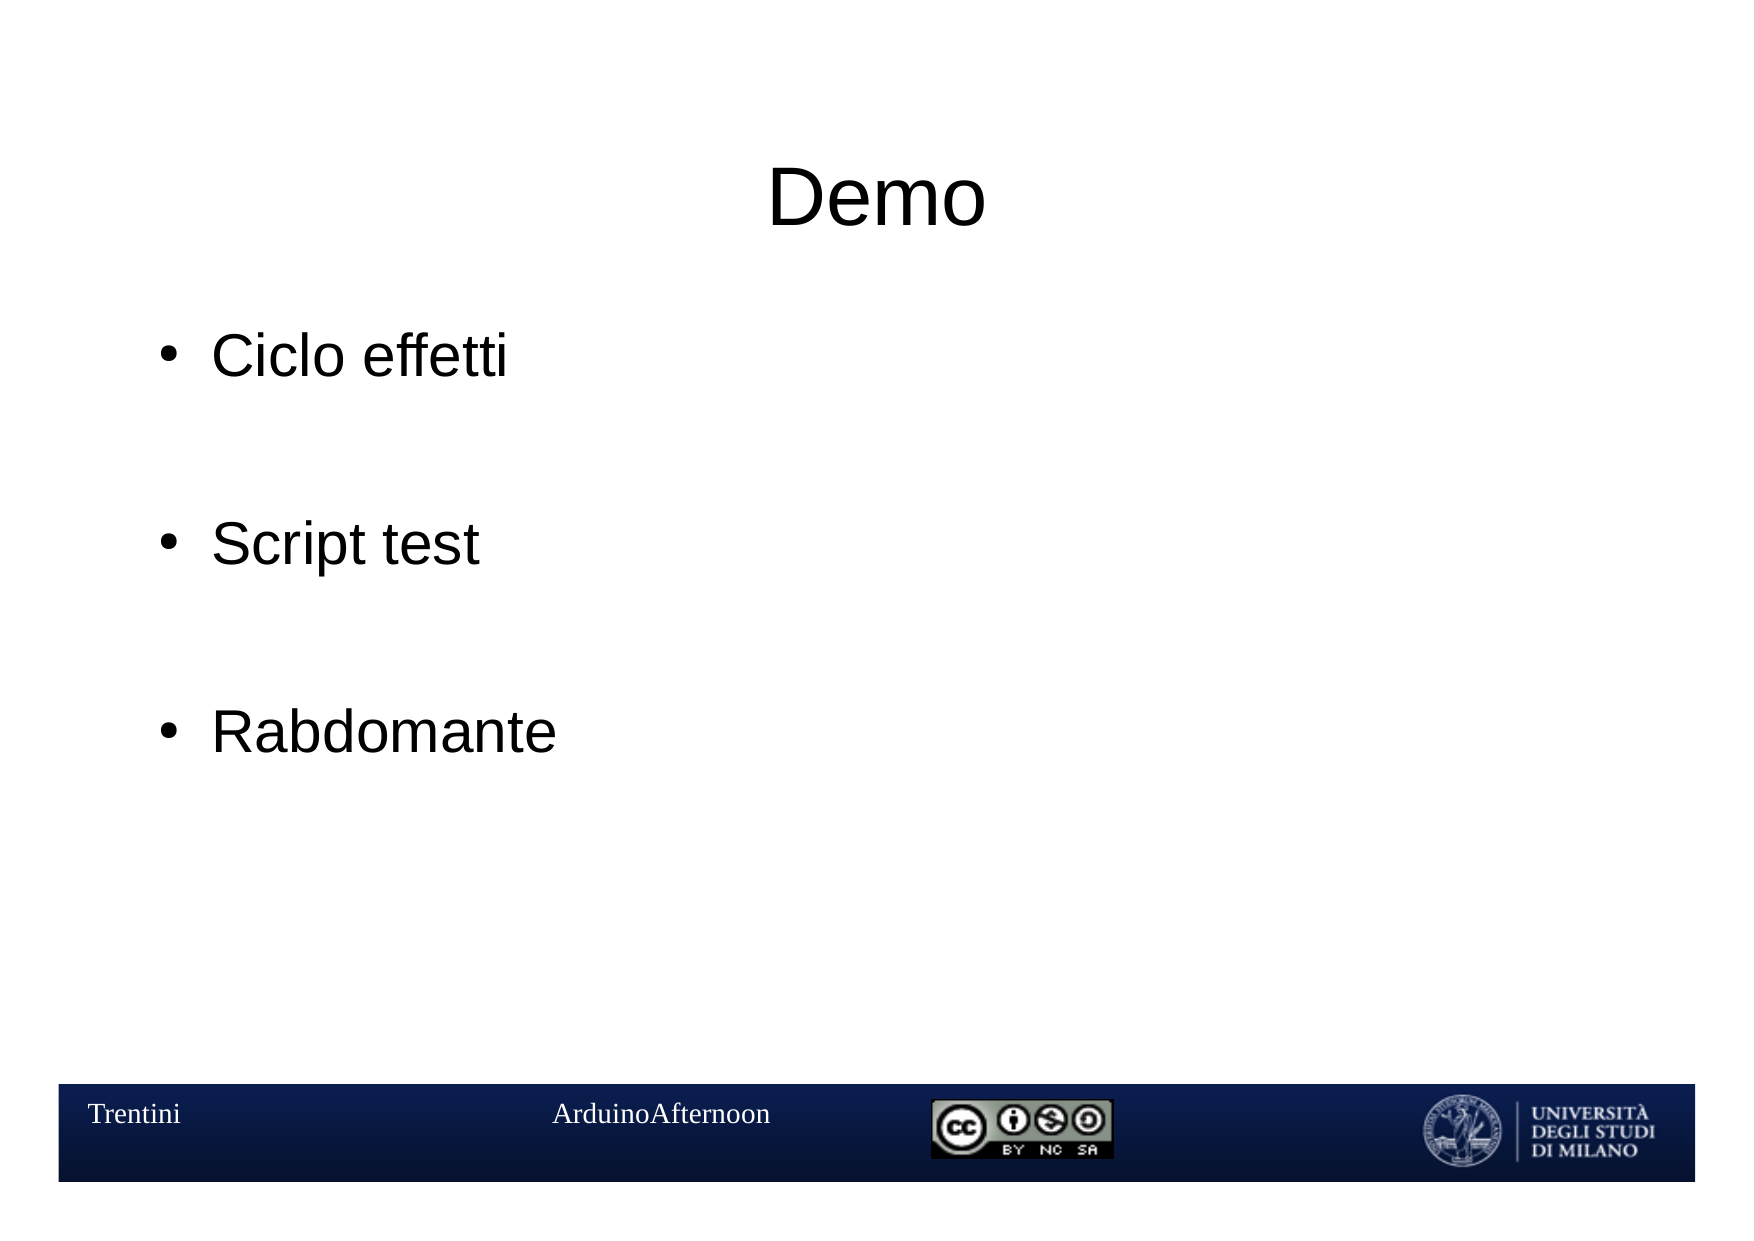

# Demo
Ciclo effetti
Script test
Rabdomante
Trentini
ArduinoAfternoon